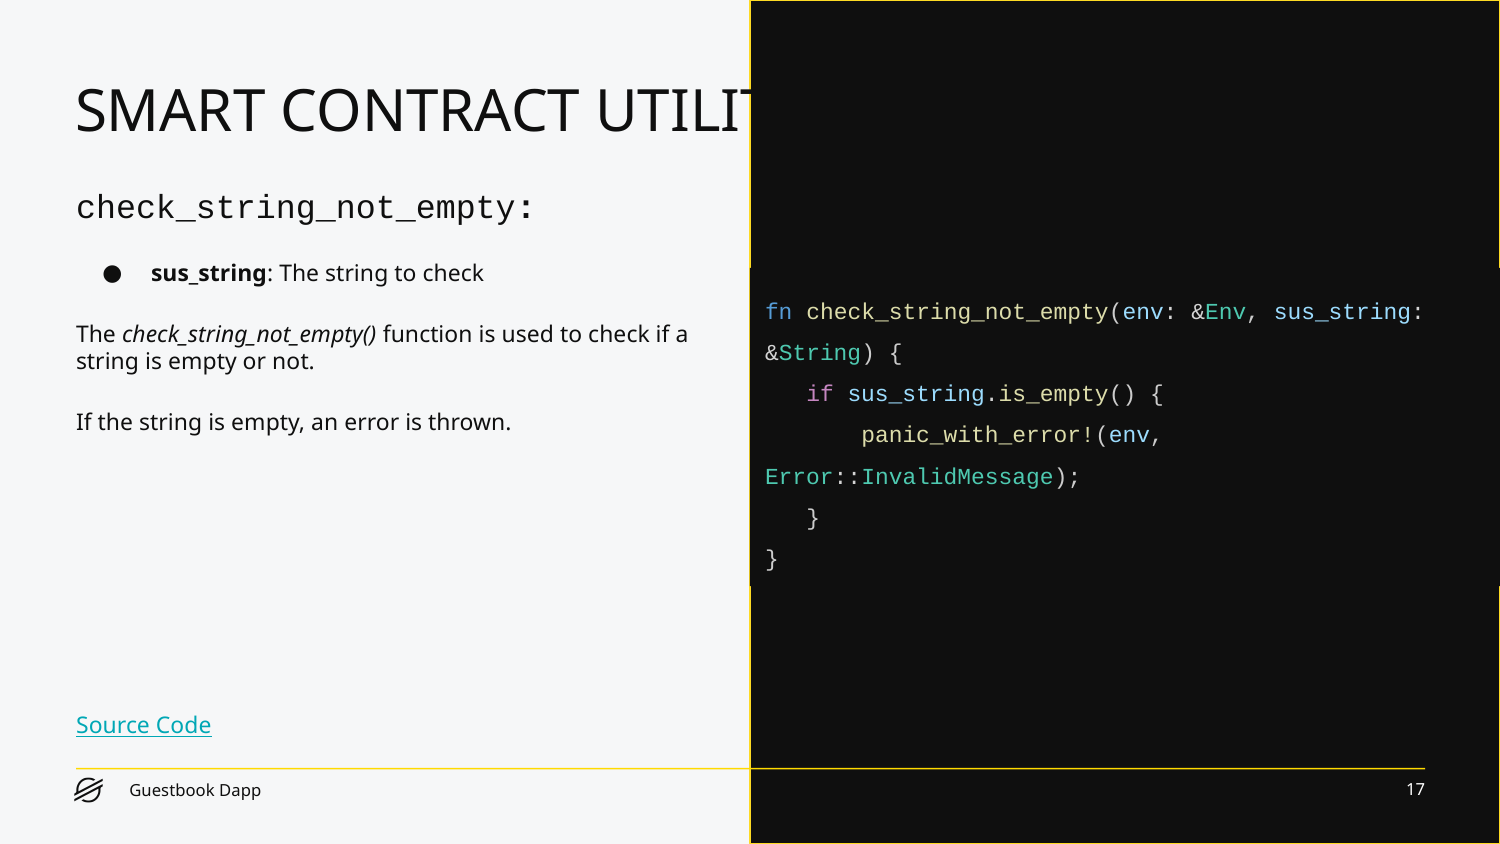

# SMART CONTRACT UTILITY
check_string_not_empty:
sus_string: The string to check
The check_string_not_empty() function is used to check if a string is empty or not.
If the string is empty, an error is thrown.
Source Code
fn check_string_not_empty(env: &Env, sus_string: &String) {
 if sus_string.is_empty() {
 panic_with_error!(env, Error::InvalidMessage);
 }
}
Guestbook Dapp